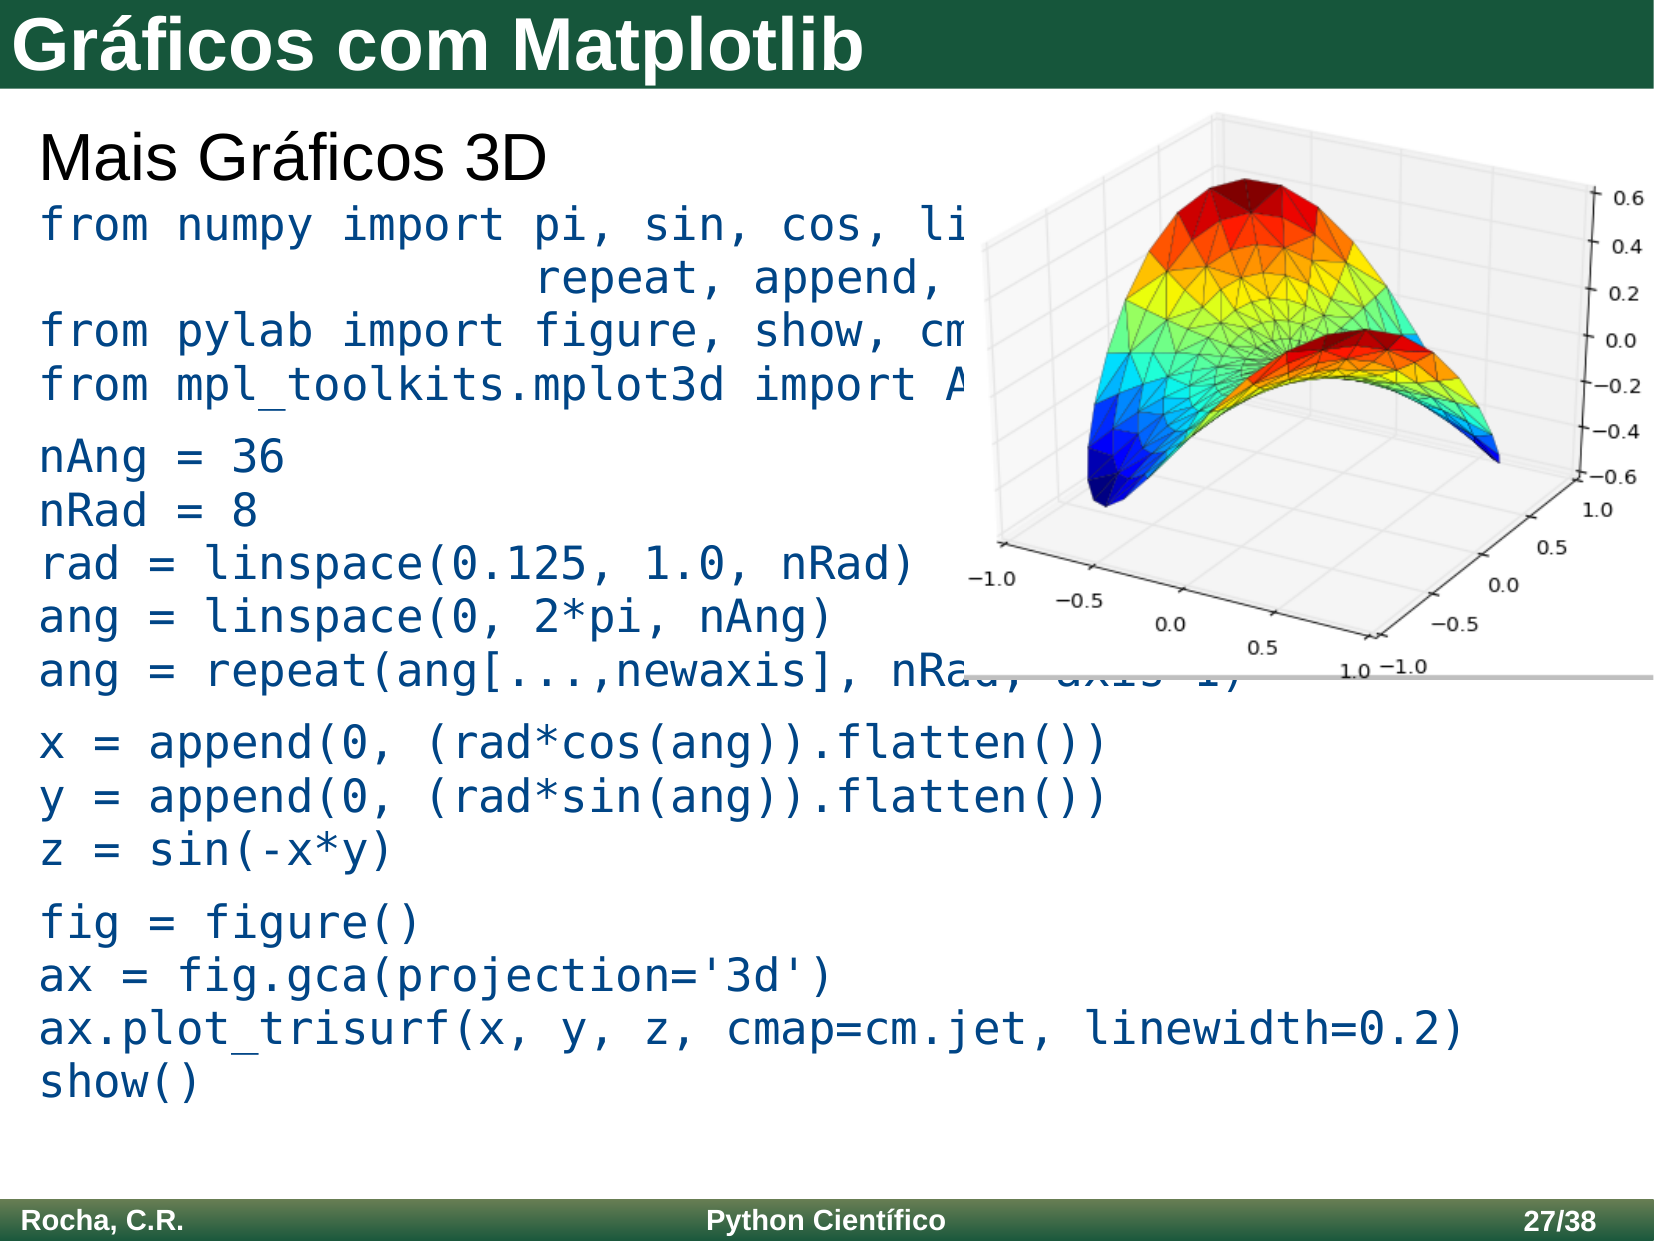

# Gráficos com Matplotlib
Mais Gráficos 3D
from numpy import pi, sin, cos, linspace,\
 repeat, append, newaxis
from pylab import figure, show, cm
from mpl_toolkits.mplot3d import Axes3D
nAng = 36
nRad = 8
rad = linspace(0.125, 1.0, nRad)
ang = linspace(0, 2*pi, nAng)
ang = repeat(ang[...,newaxis], nRad, axis=1)
x = append(0, (rad*cos(ang)).flatten())
y = append(0, (rad*sin(ang)).flatten())
z = sin(-x*y)
fig = figure()
ax = fig.gca(projection='3d')
ax.plot_trisurf(x, y, z, cmap=cm.jet, linewidth=0.2)
show()